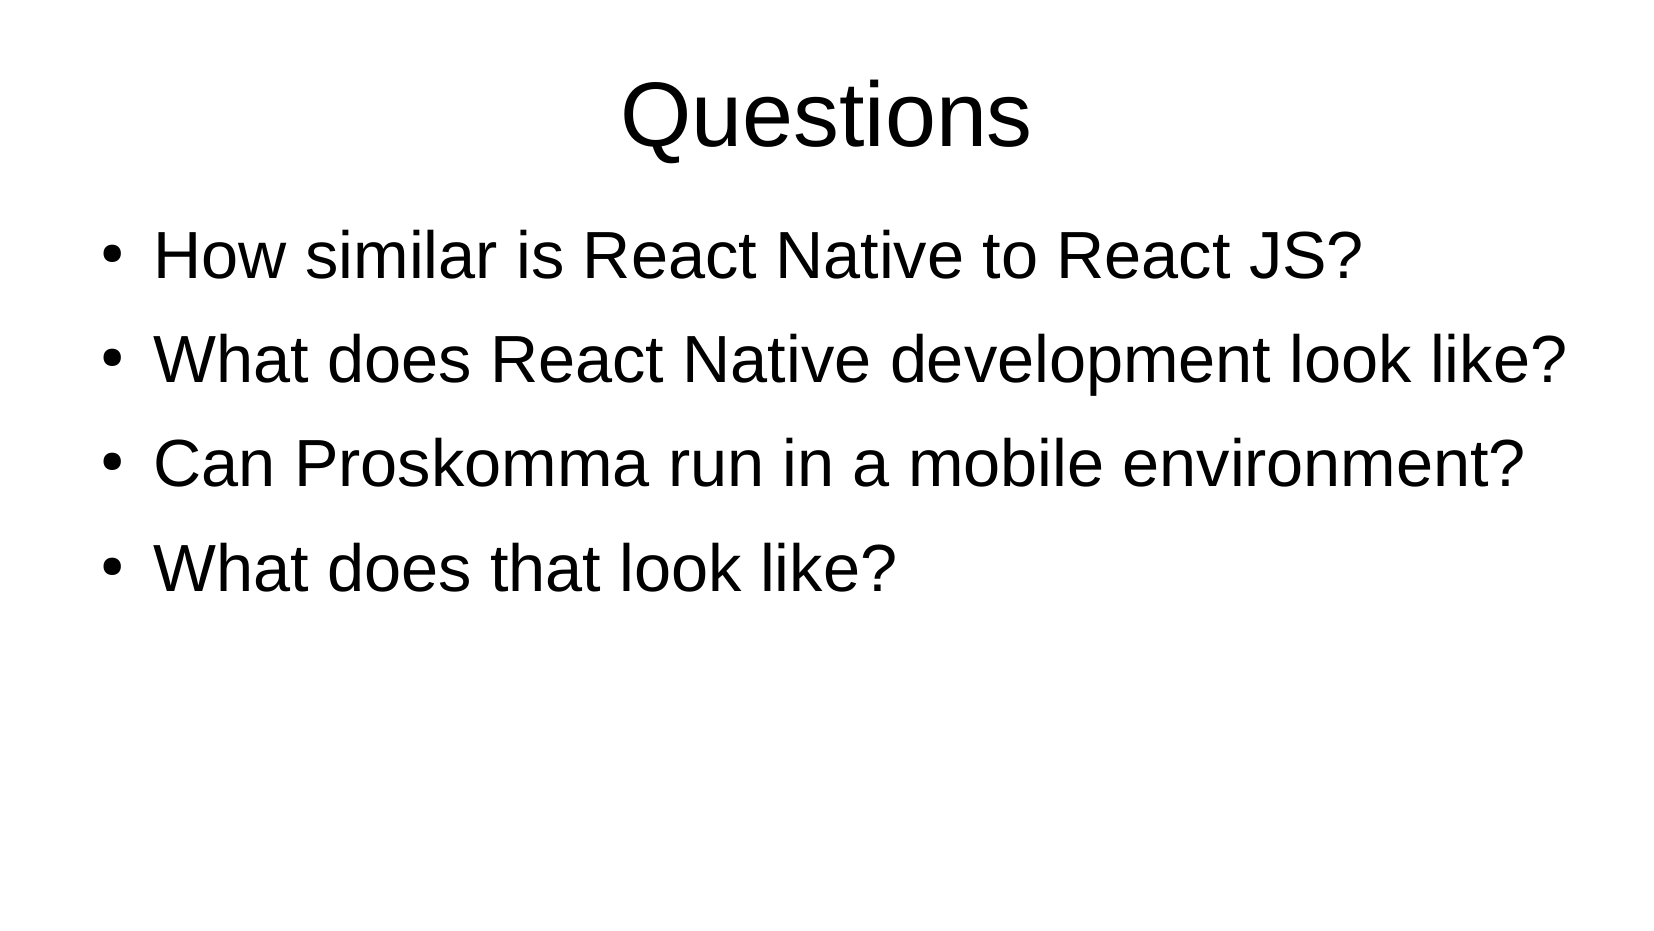

# Questions
How similar is React Native to React JS?
What does React Native development look like?
Can Proskomma run in a mobile environment?
What does that look like?